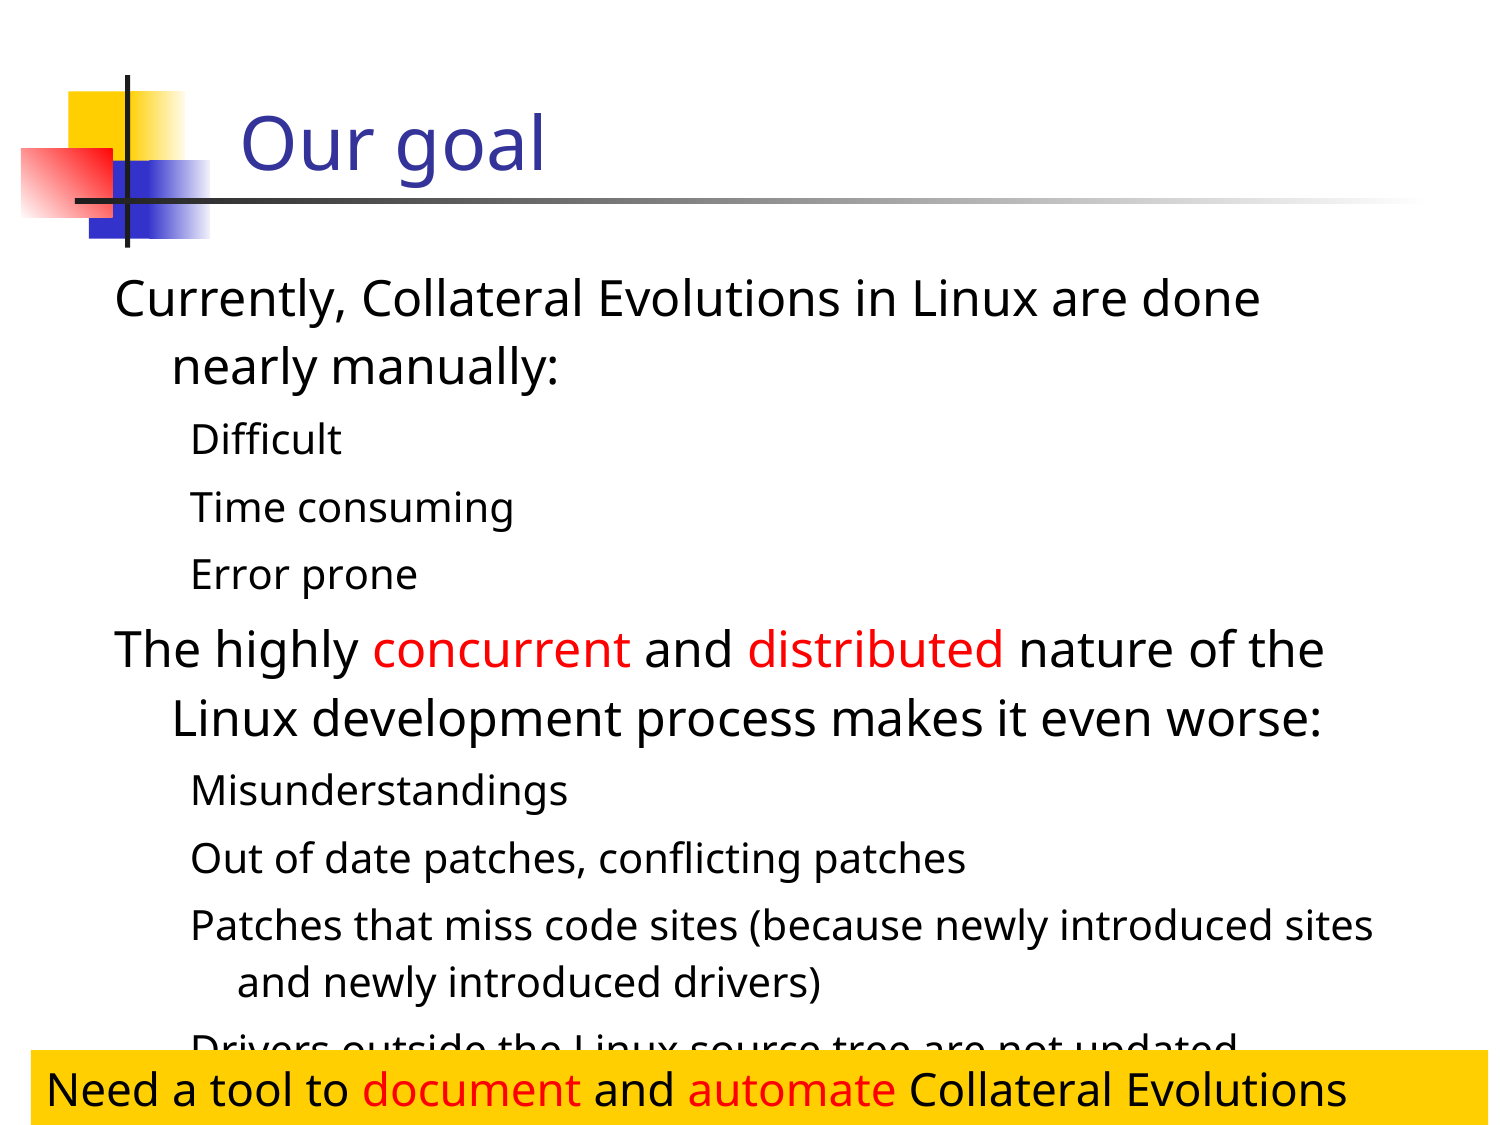

# Our goal
Currently, Collateral Evolutions in Linux are done nearly manually:
Difficult
Time consuming
Error prone
The highly concurrent and distributed nature of the Linux development process makes it even worse:
Misunderstandings
Out of date patches, conflicting patches
Patches that miss code sites (because newly introduced sites and newly introduced drivers)
Drivers outside the Linux source tree are not updated
Need a tool to document and automate Collateral Evolutions